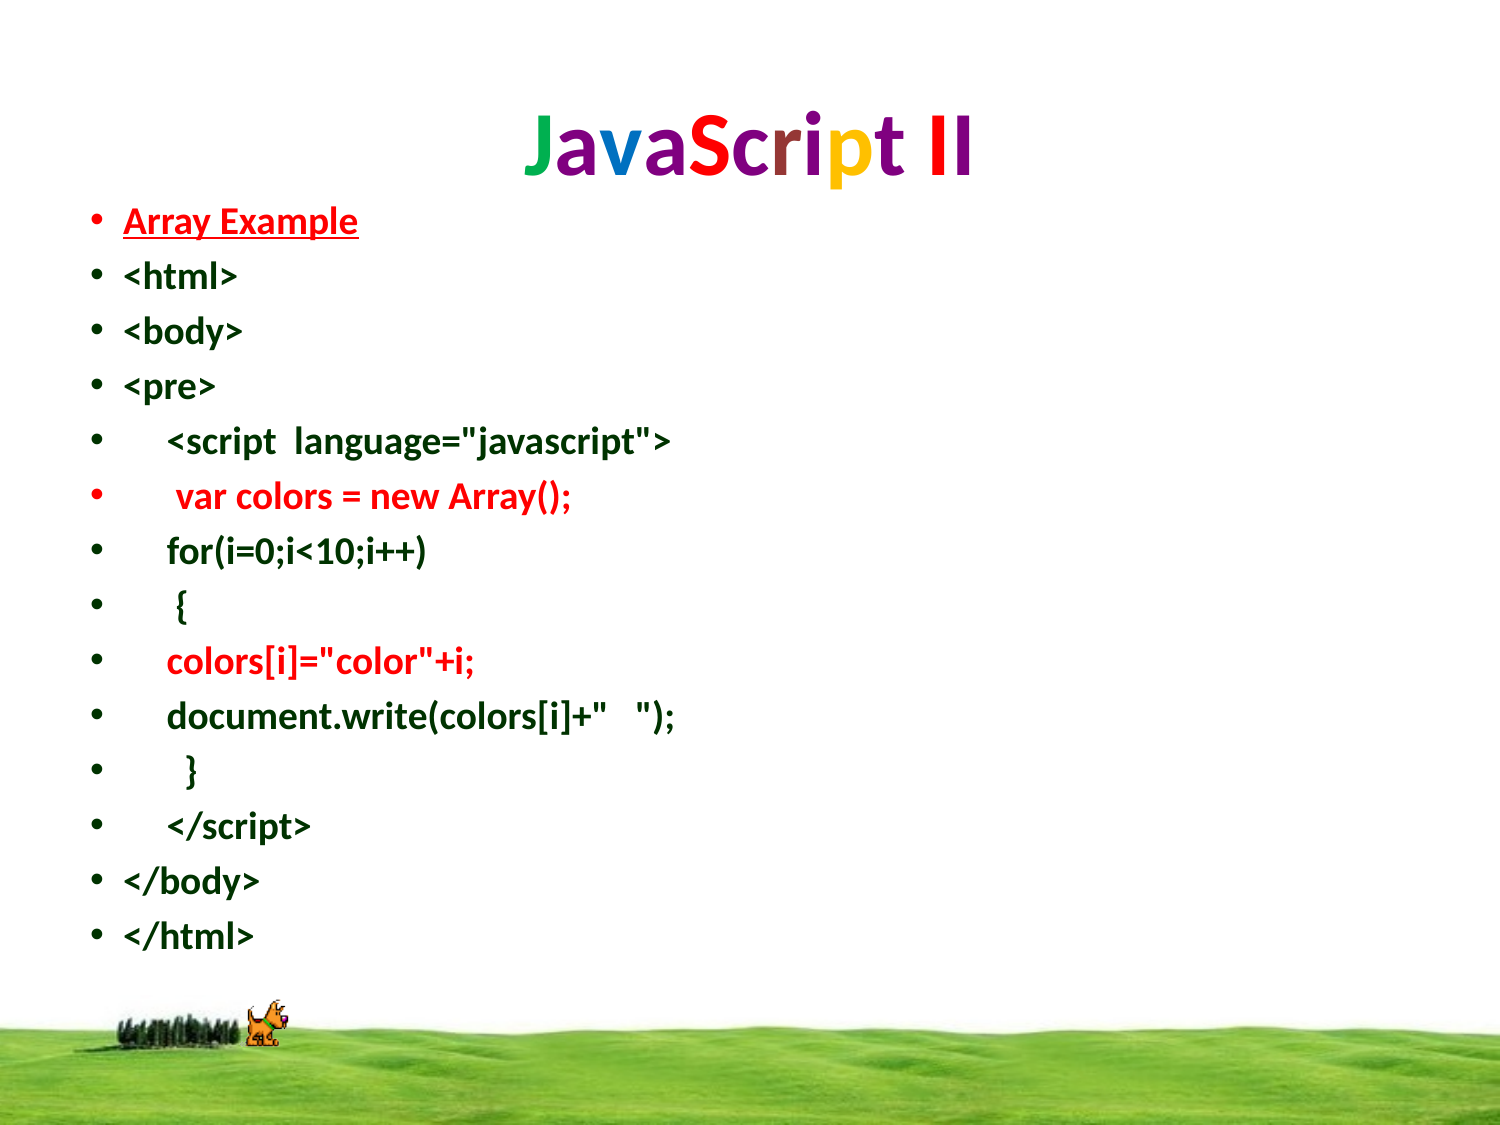

# JavaScript II
Array Example
<html>
<body>
<pre>
	<script language="javascript">
 var colors = new Array();
 for(i=0;i<10;i++)
	 {
		colors[i]="color"+i;
		document.write(colors[i]+" ");
	 }
	</script>
</body>
</html>